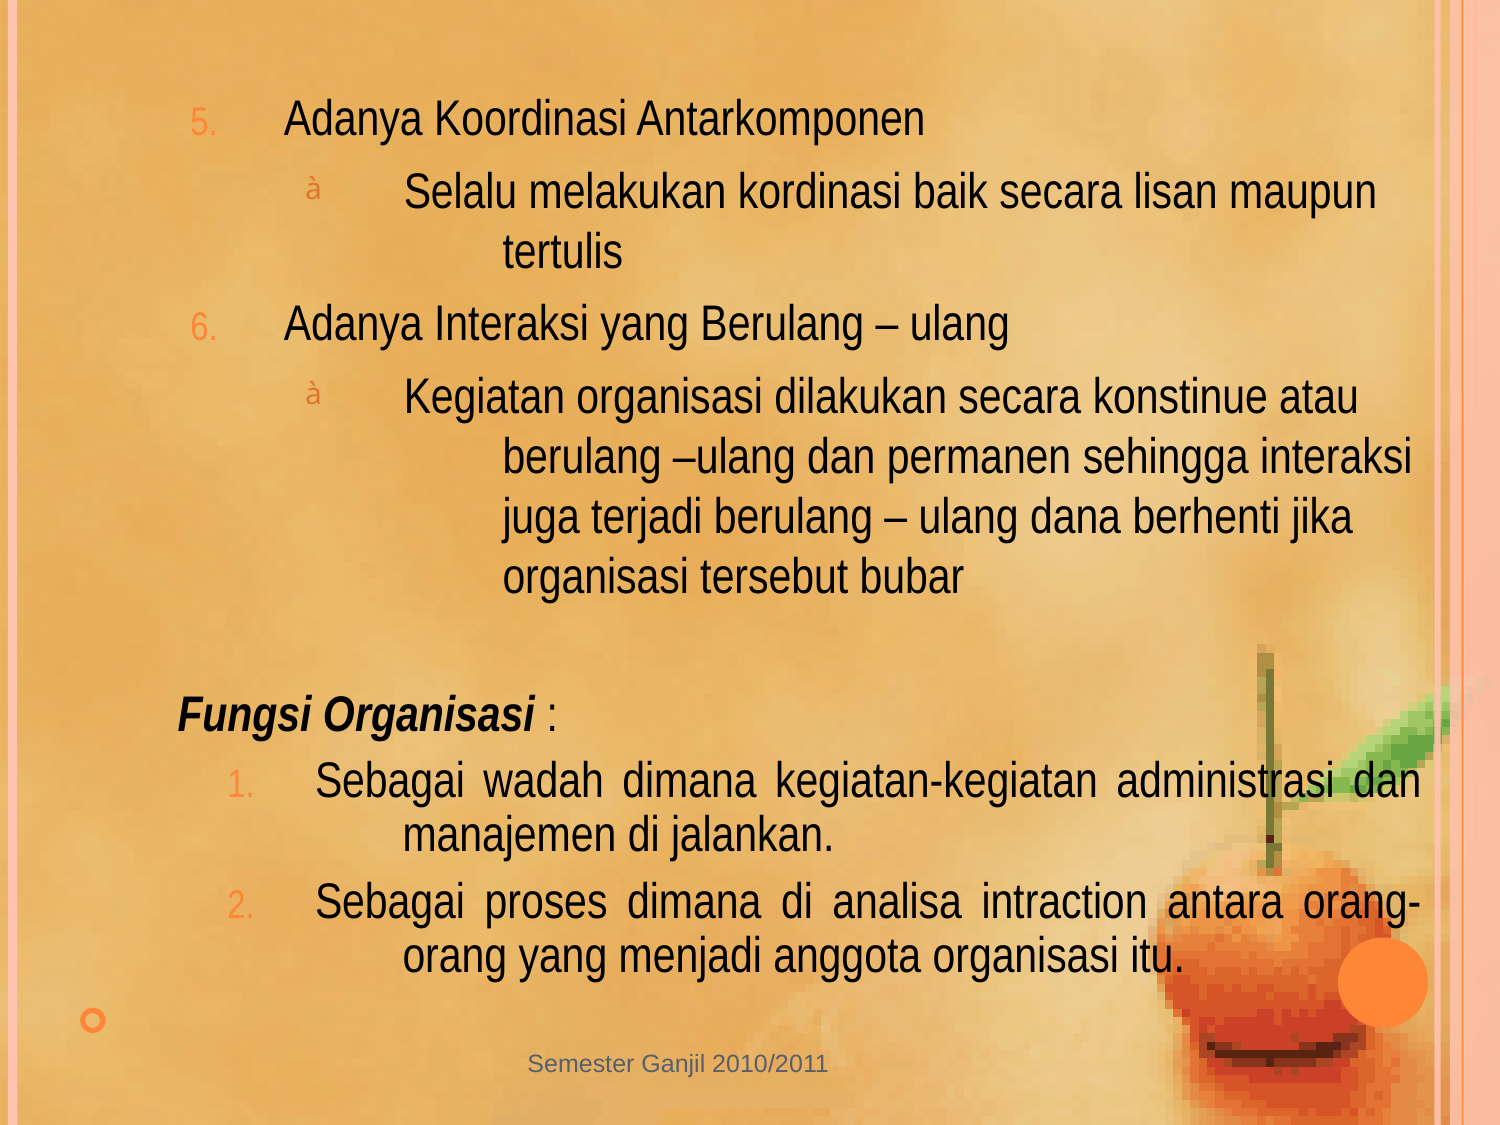

# Adanya Koordinasi Antarkomponen
Selalu melakukan kordinasi baik secara lisan maupun tertulis
Adanya Interaksi yang Berulang – ulang
Kegiatan organisasi dilakukan secara konstinue atau berulang –ulang dan permanen sehingga interaksi juga terjadi berulang – ulang dana berhenti jika organisasi tersebut bubar
Fungsi Organisasi :
Sebagai wadah dimana kegiatan-kegiatan administrasi dan manajemen di jalankan.
Sebagai proses dimana di analisa intraction antara orang-orang yang menjadi anggota organisasi itu.
Semester Ganjil 2010/2011